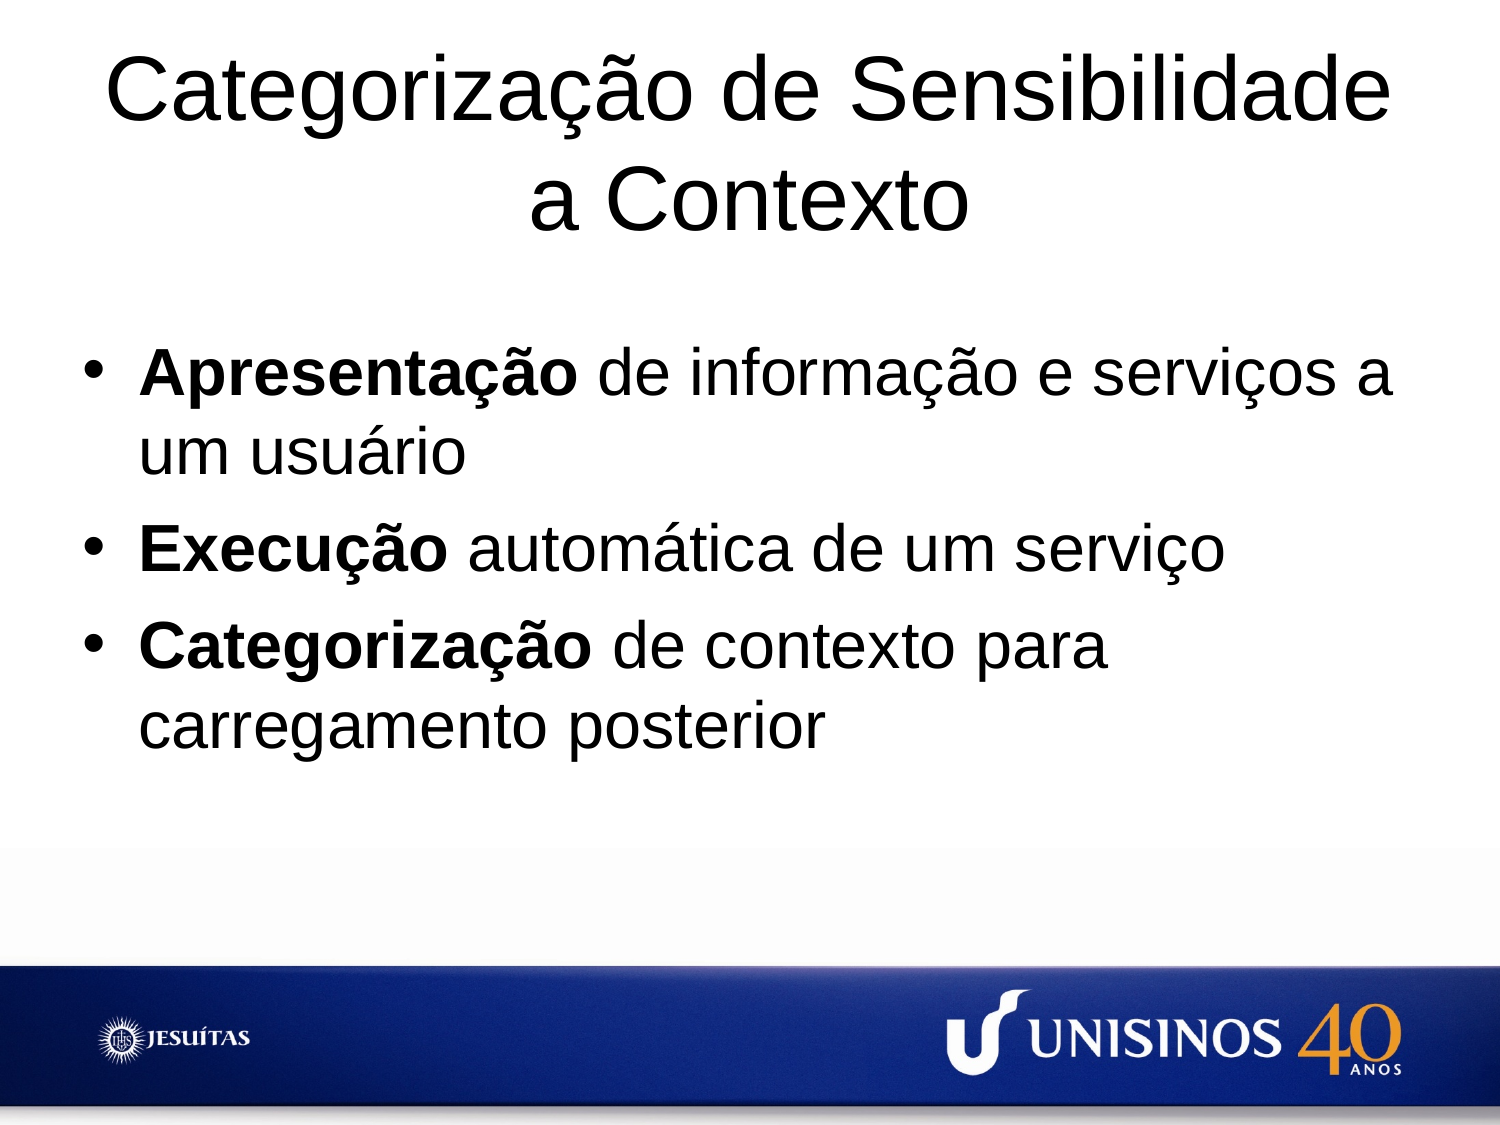

# Categorização de Sensibilidade a Contexto
Apresentação de informação e serviços a um usuário
Execução automática de um serviço
Categorização de contexto para carregamento posterior